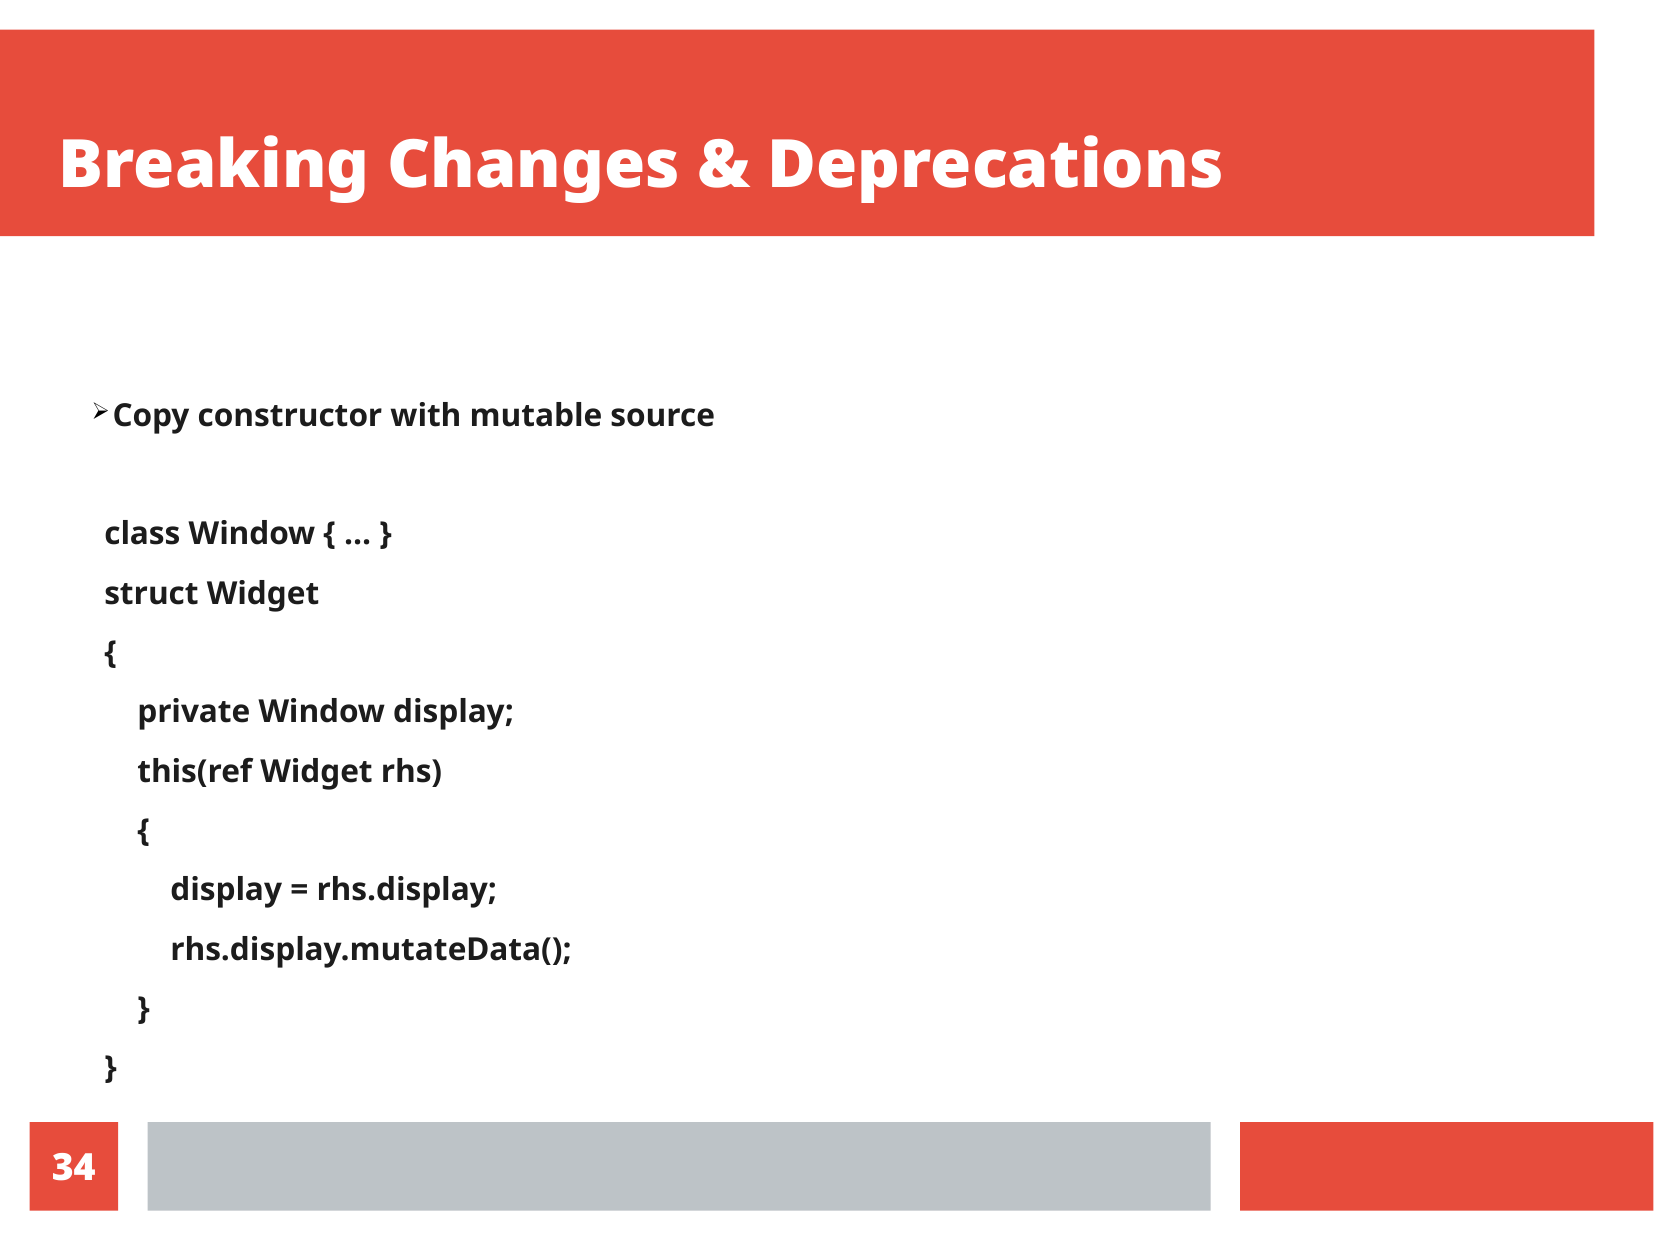

# Breaking Changes & Deprecations
 Copy constructor with mutable source
class Window { … }
struct Widget
{
 private Window display;
 this(ref Widget rhs)
 {
 display = rhs.display;
 rhs.display.mutateData();
 }
}
34